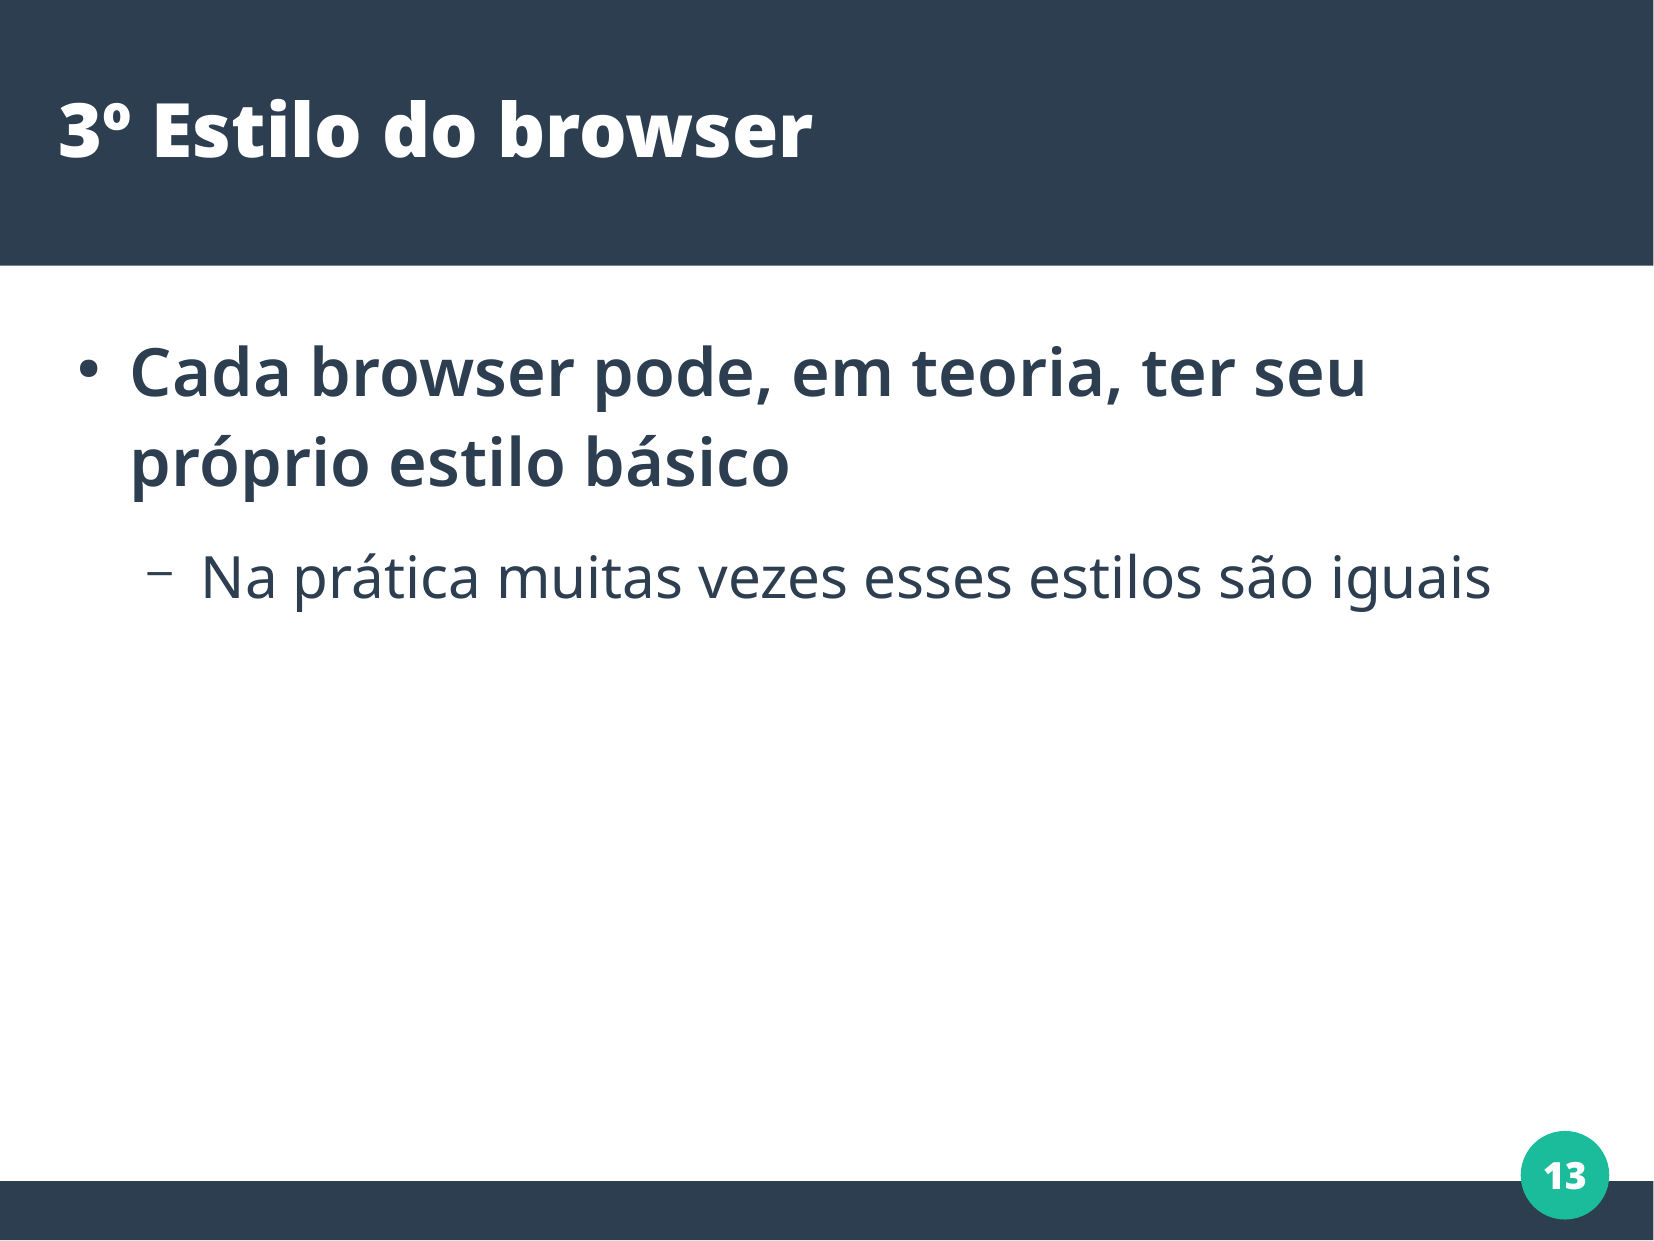

# 3º Estilo do browser
Cada browser pode, em teoria, ter seu próprio estilo básico
Na prática muitas vezes esses estilos são iguais
13